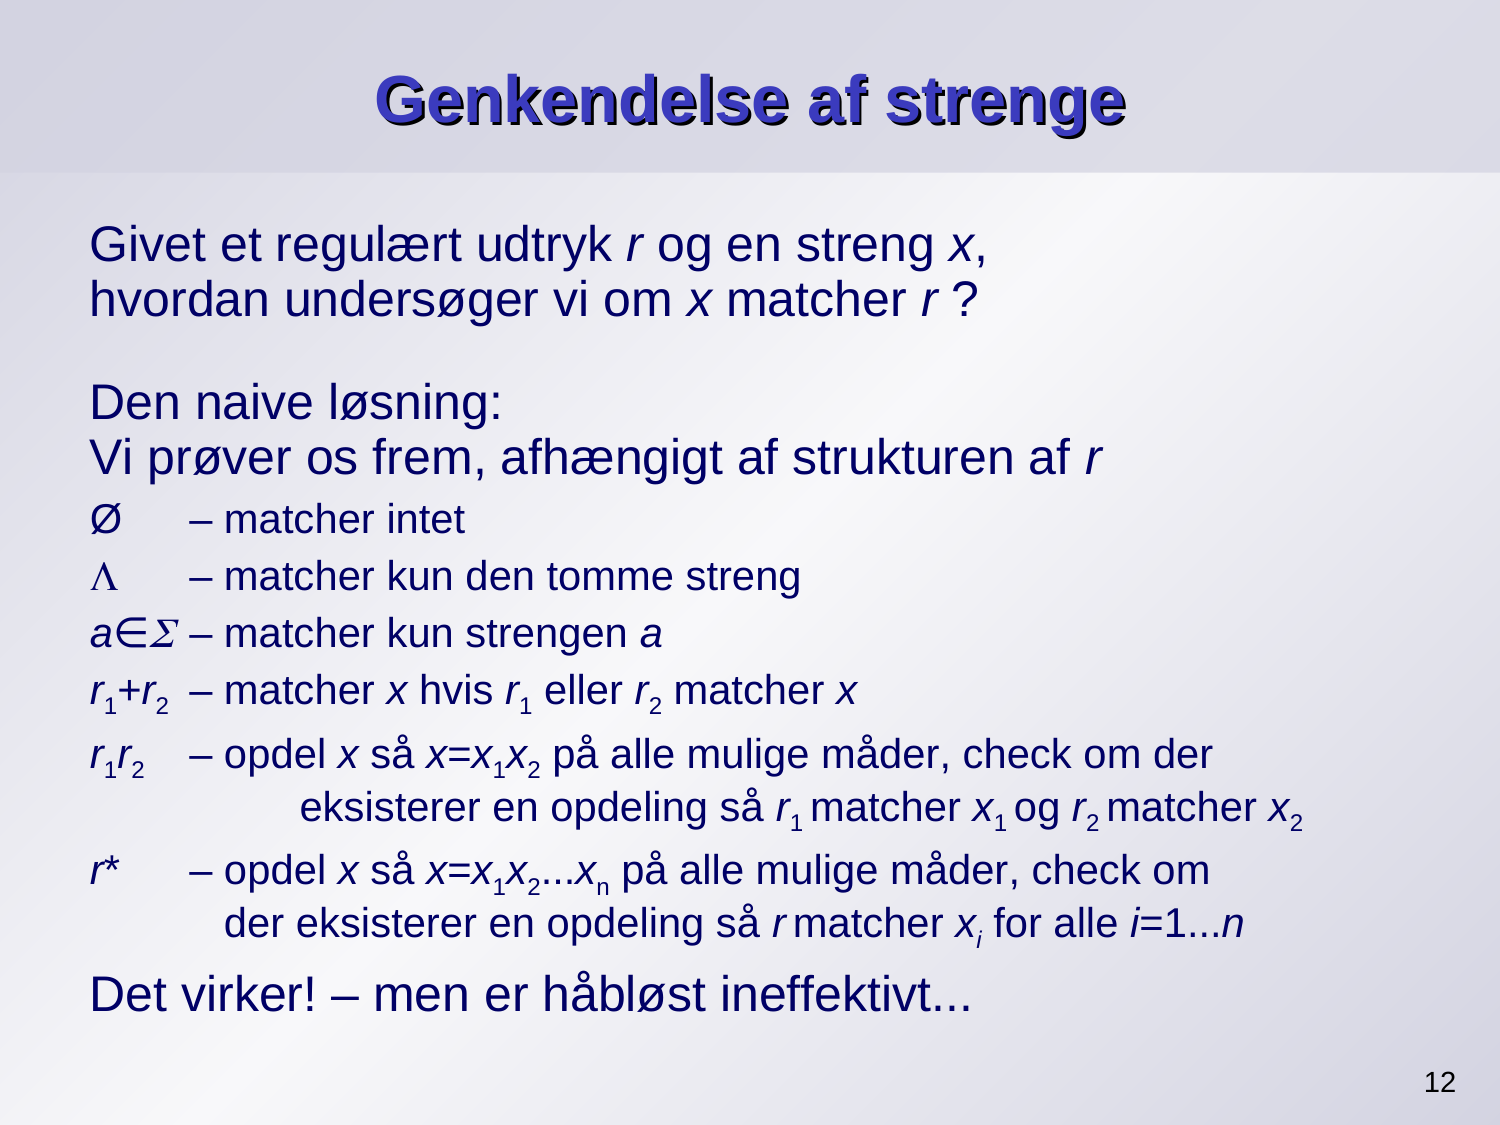

# Genkendelse af strenge
Givet et regulært udtryk r og en streng x,
hvordan undersøger vi om x matcher r ?
Den naive løsning:
Vi prøver os frem, afhængigt af strukturen af r
Ø 	– matcher intet
Λ 	– matcher kun den tomme streng
a∈Σ	– matcher kun strengen a
r1+r2	– matcher x hvis r1 eller r2 matcher x
r1r2	– opdel x så x=x1x2 på alle mulige måder, check om der
	 eksisterer en opdeling så r1 matcher x1 og r2 matcher x2
r*	– opdel x så x=x1x2...xn på alle mulige måder, check om
		 der eksisterer en opdeling så r matcher xi for alle i=1...n
Det virker! – men er håbløst ineffektivt...
12